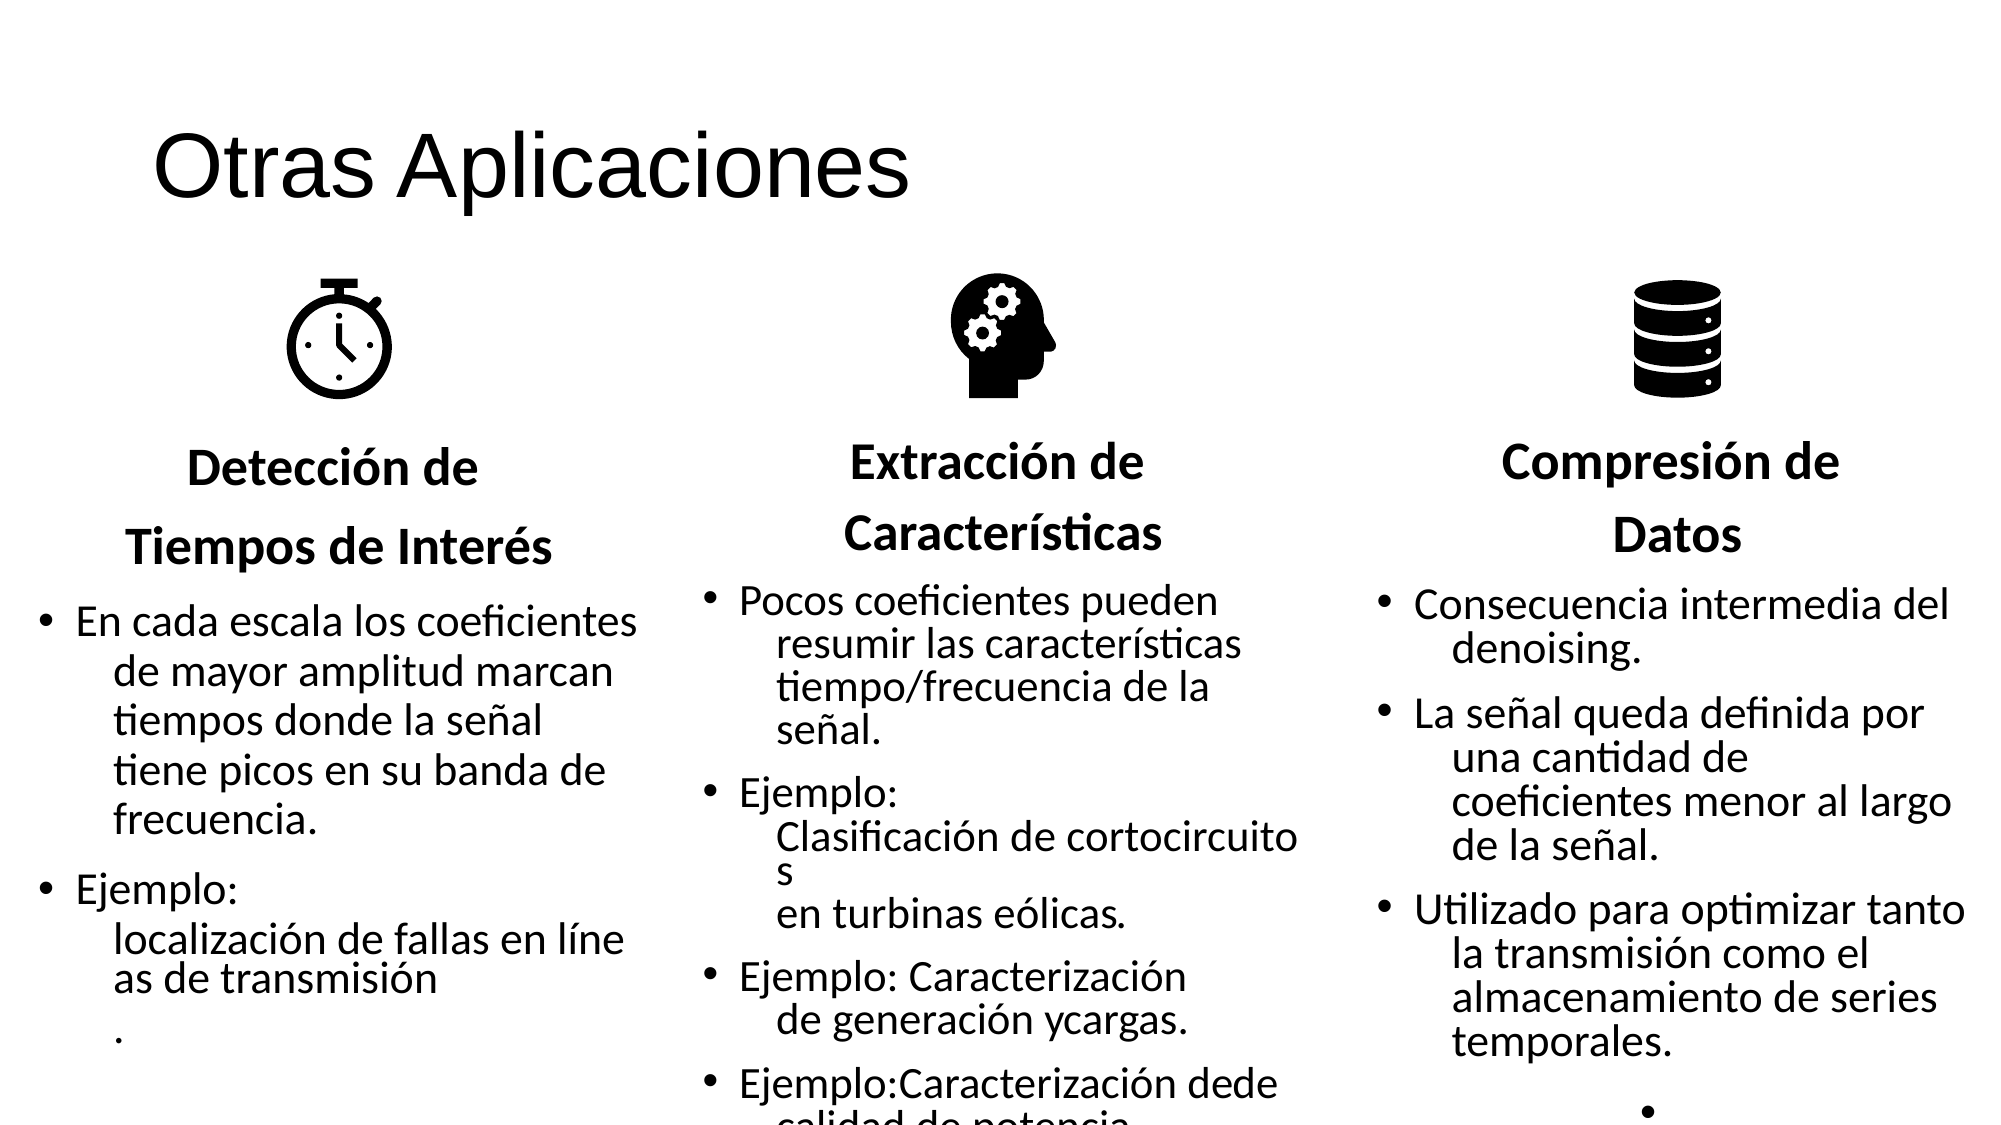

# Otras Aplicaciones
Detección de
Tiempos de Interés
En cada escala los coeficientes de mayor amplitud marcan tiempos donde la señal tiene picos en su banda de frecuencia.
Ejemplo: localización de fallas en líneas de transmisión.
Extracción de
Características
Pocos coeficientes pueden resumir las características tiempo/frecuencia de la señal.
Ejemplo: Clasificación de cortocircuitosen turbinas eólicas.
Ejemplo: Caracterizaciónde generación ycargas.
Ejemplo:Caracterización dedecalidad de potencia.
Compresión de
Datos
Consecuencia intermedia del denoising.
La señal queda definida por una cantidad de coeficientes menor al largo de la señal.
Utilizado para optimizar tanto la transmisión como el almacenamiento de series temporales.